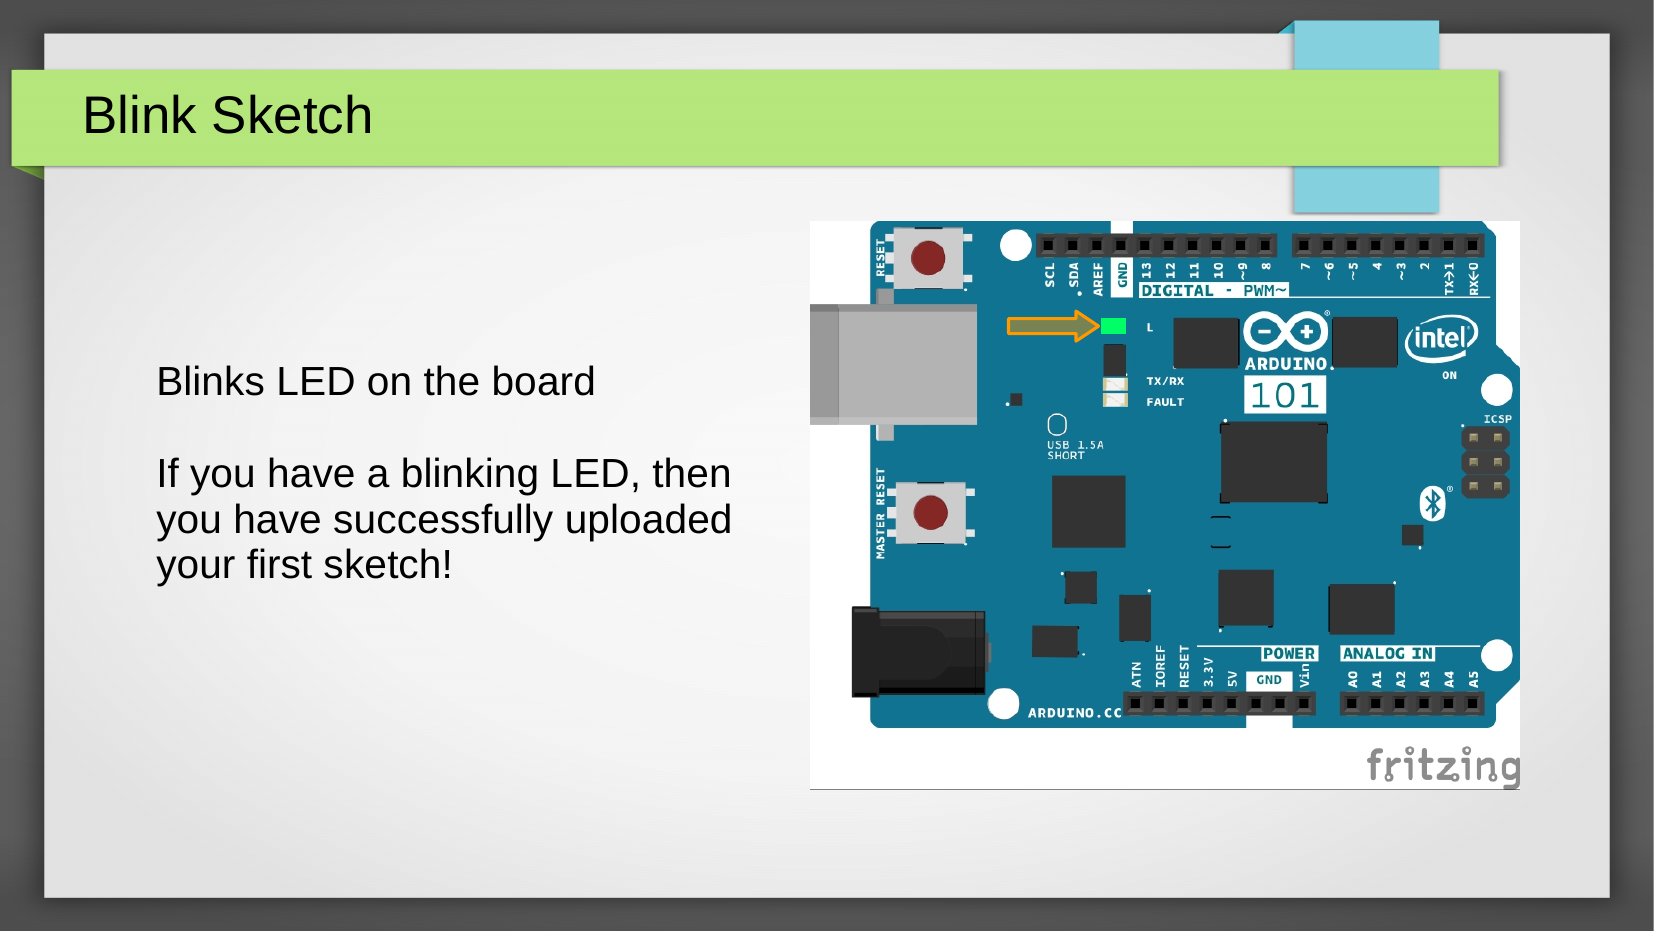

# Blink Sketch
Blinks LED on the board
If you have a blinking LED, then you have successfully uploaded your first sketch!